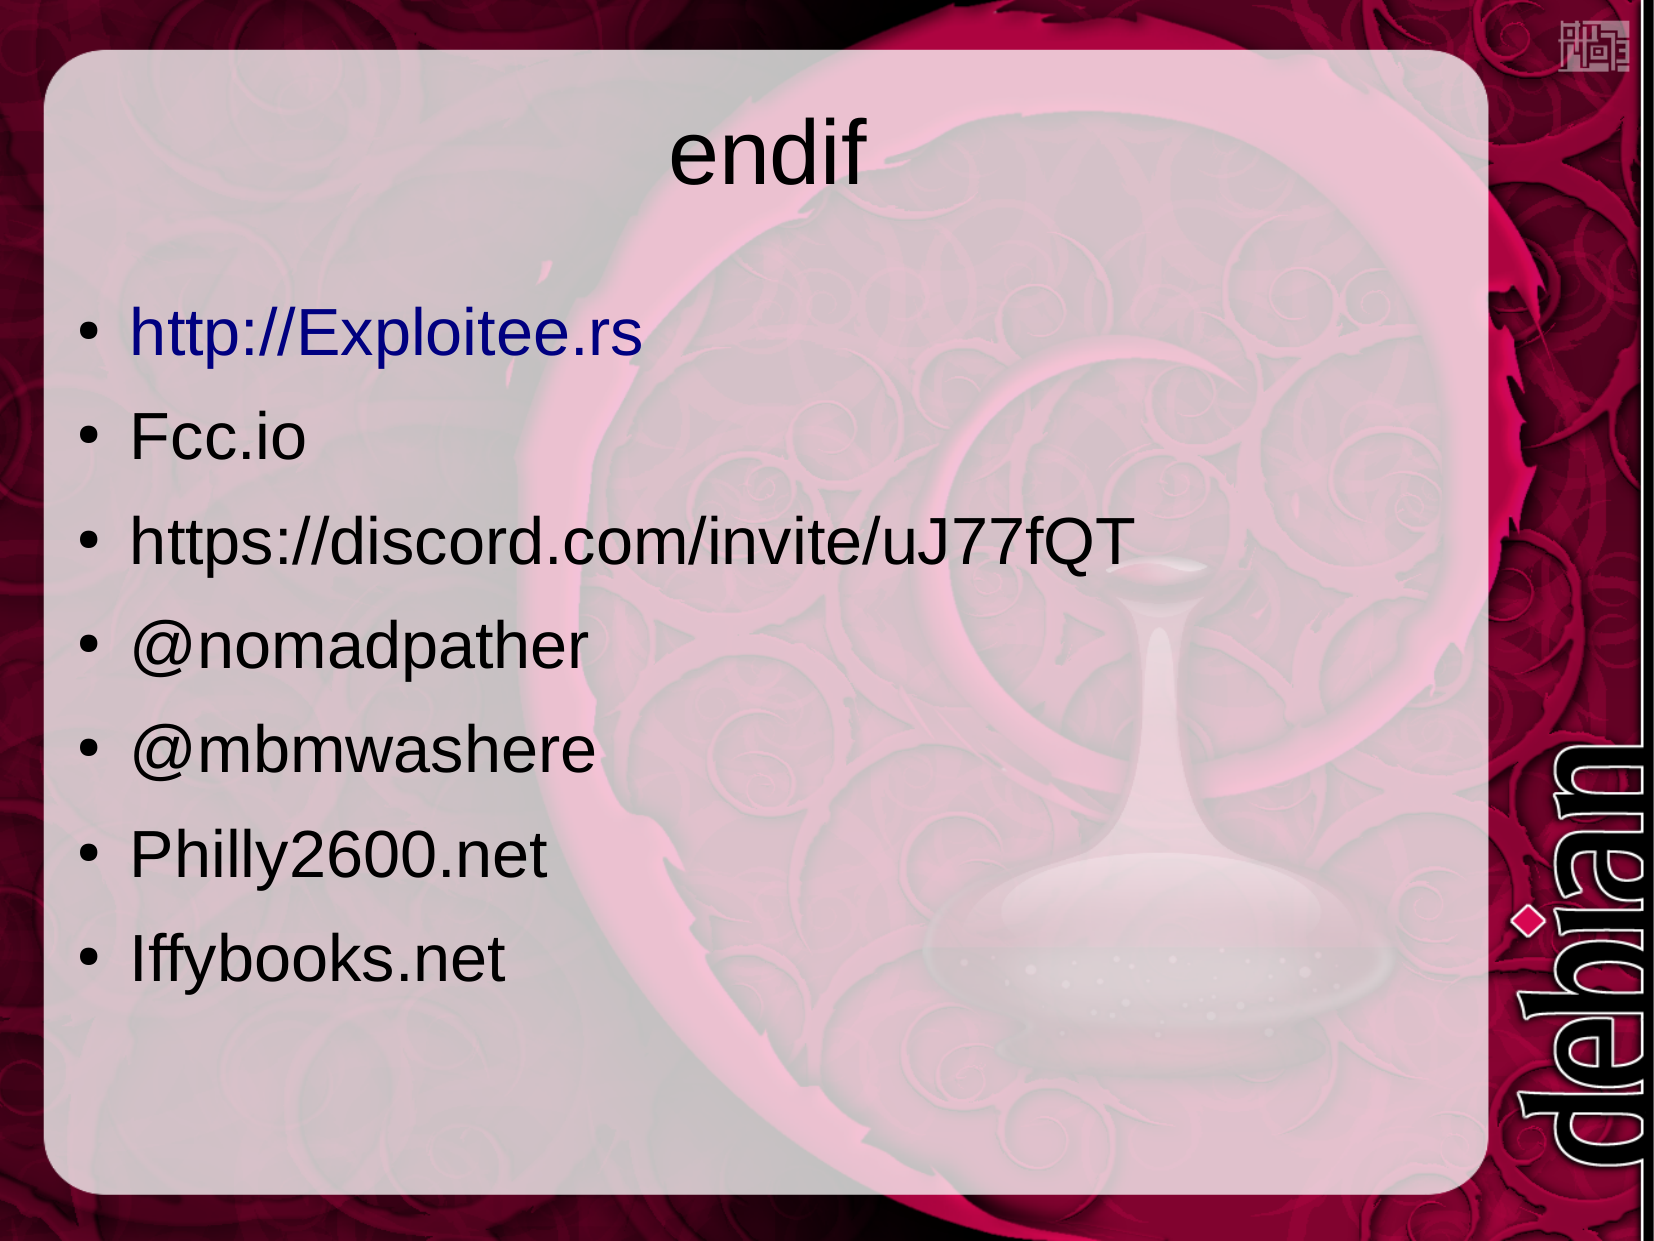

# endif
http://Exploitee.rs
Fcc.io
https://discord.com/invite/uJ77fQT
@nomadpather
@mbmwashere
Philly2600.net
Iffybooks.net